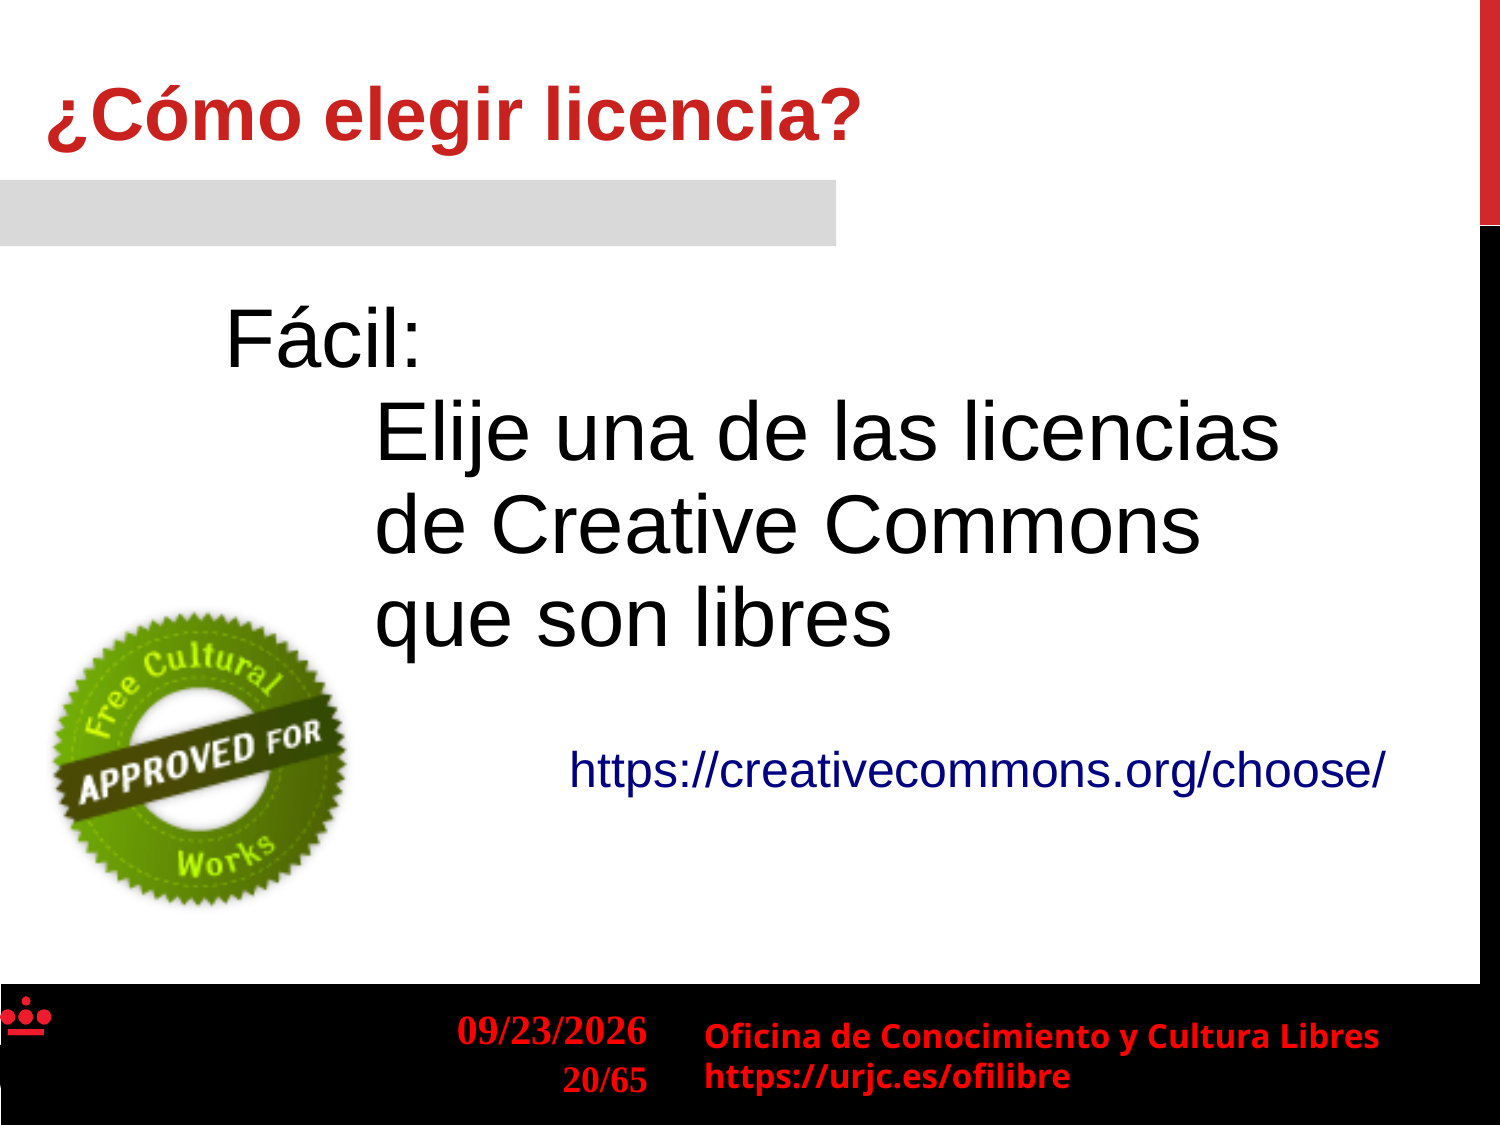

#
¿Cómo elegir licencia?
Fácil:
		Elije una de las licencias
		de Creative Commons
		que son libres
https://creativecommons.org/choose/